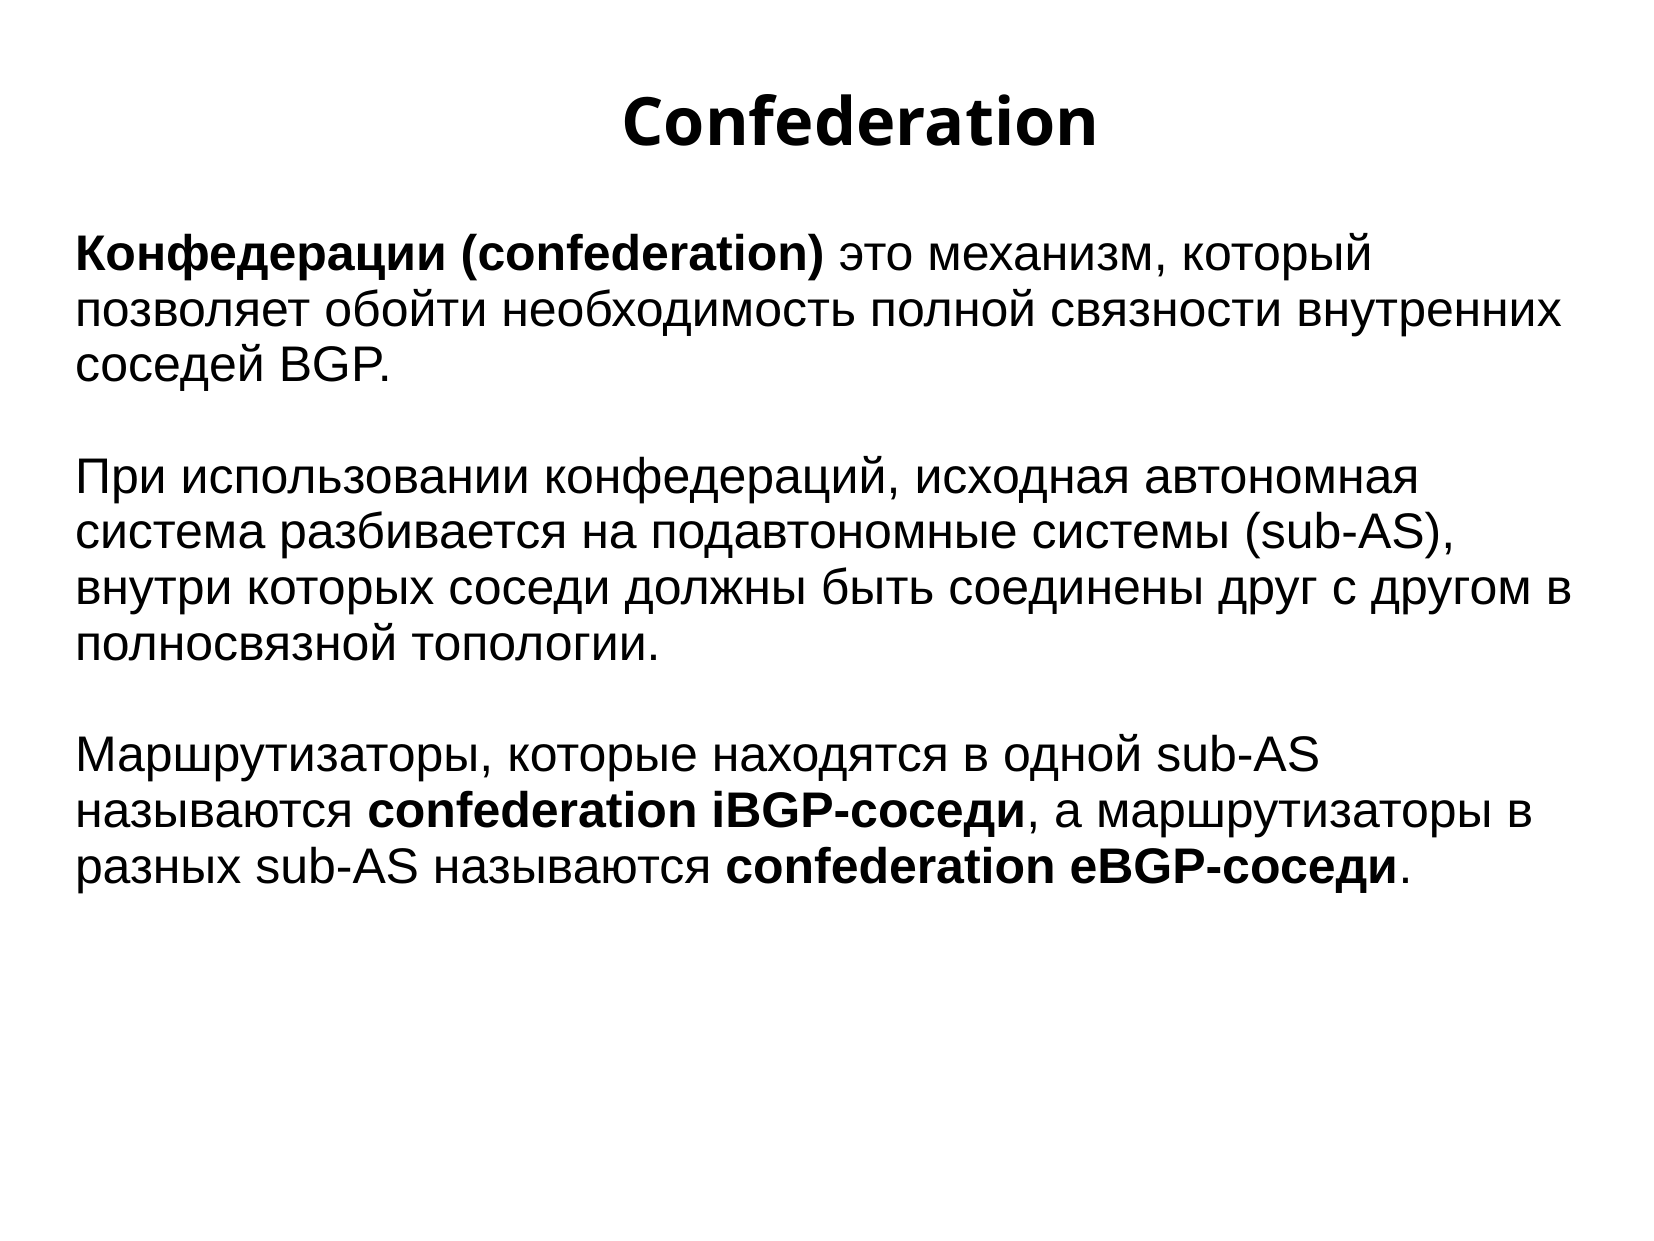

Confederation
# Конфедерации (confederation) это механизм, который позволяет обойти необходимость полной связности внутренних соседей BGP.
При использовании конфедераций, исходная автономная система разбивается на подавтономные системы (sub-AS), внутри которых соседи должны быть соединены друг с другом в полносвязной топологии.
Маршрутизаторы, которые находятся в одной sub-AS называются confederation iBGP-соседи, а маршрутизаторы в разных sub-AS называются confederation eBGP-соседи.